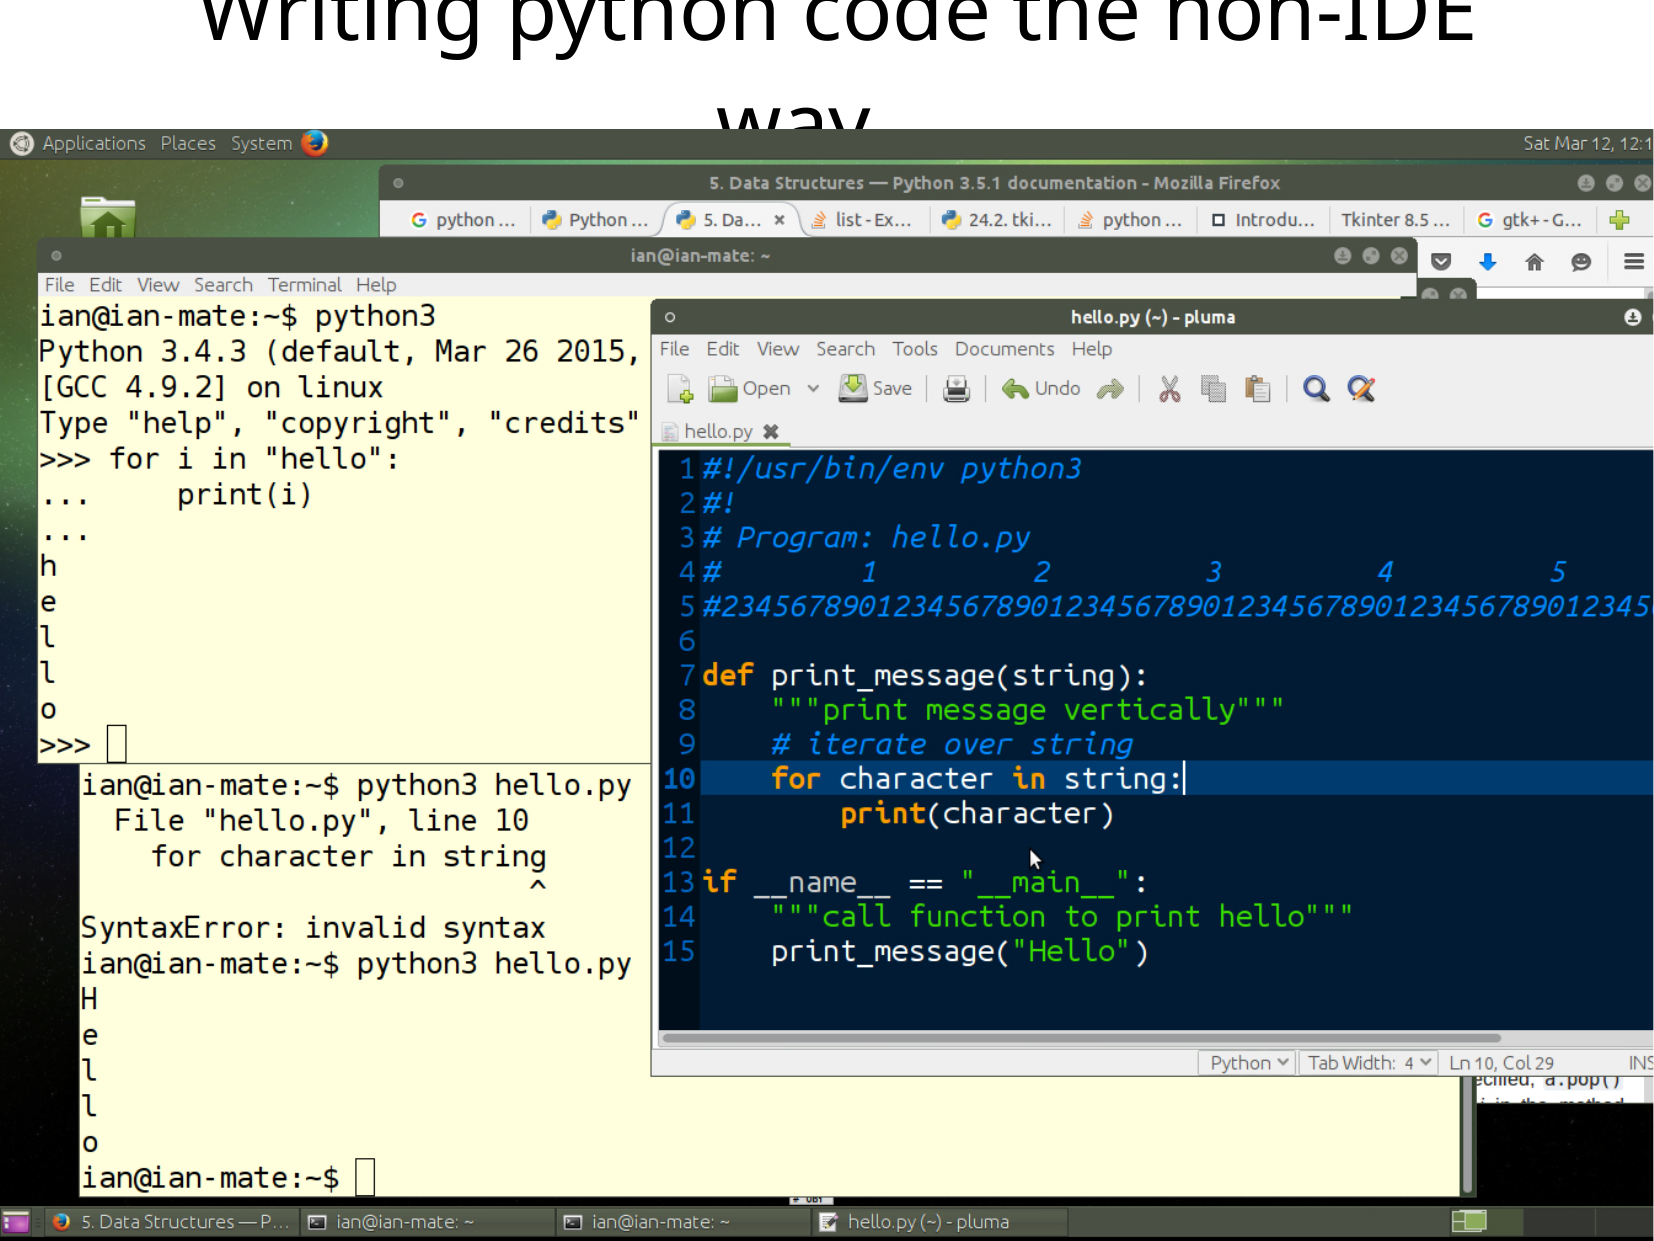

# Writing python code the non-IDE way...